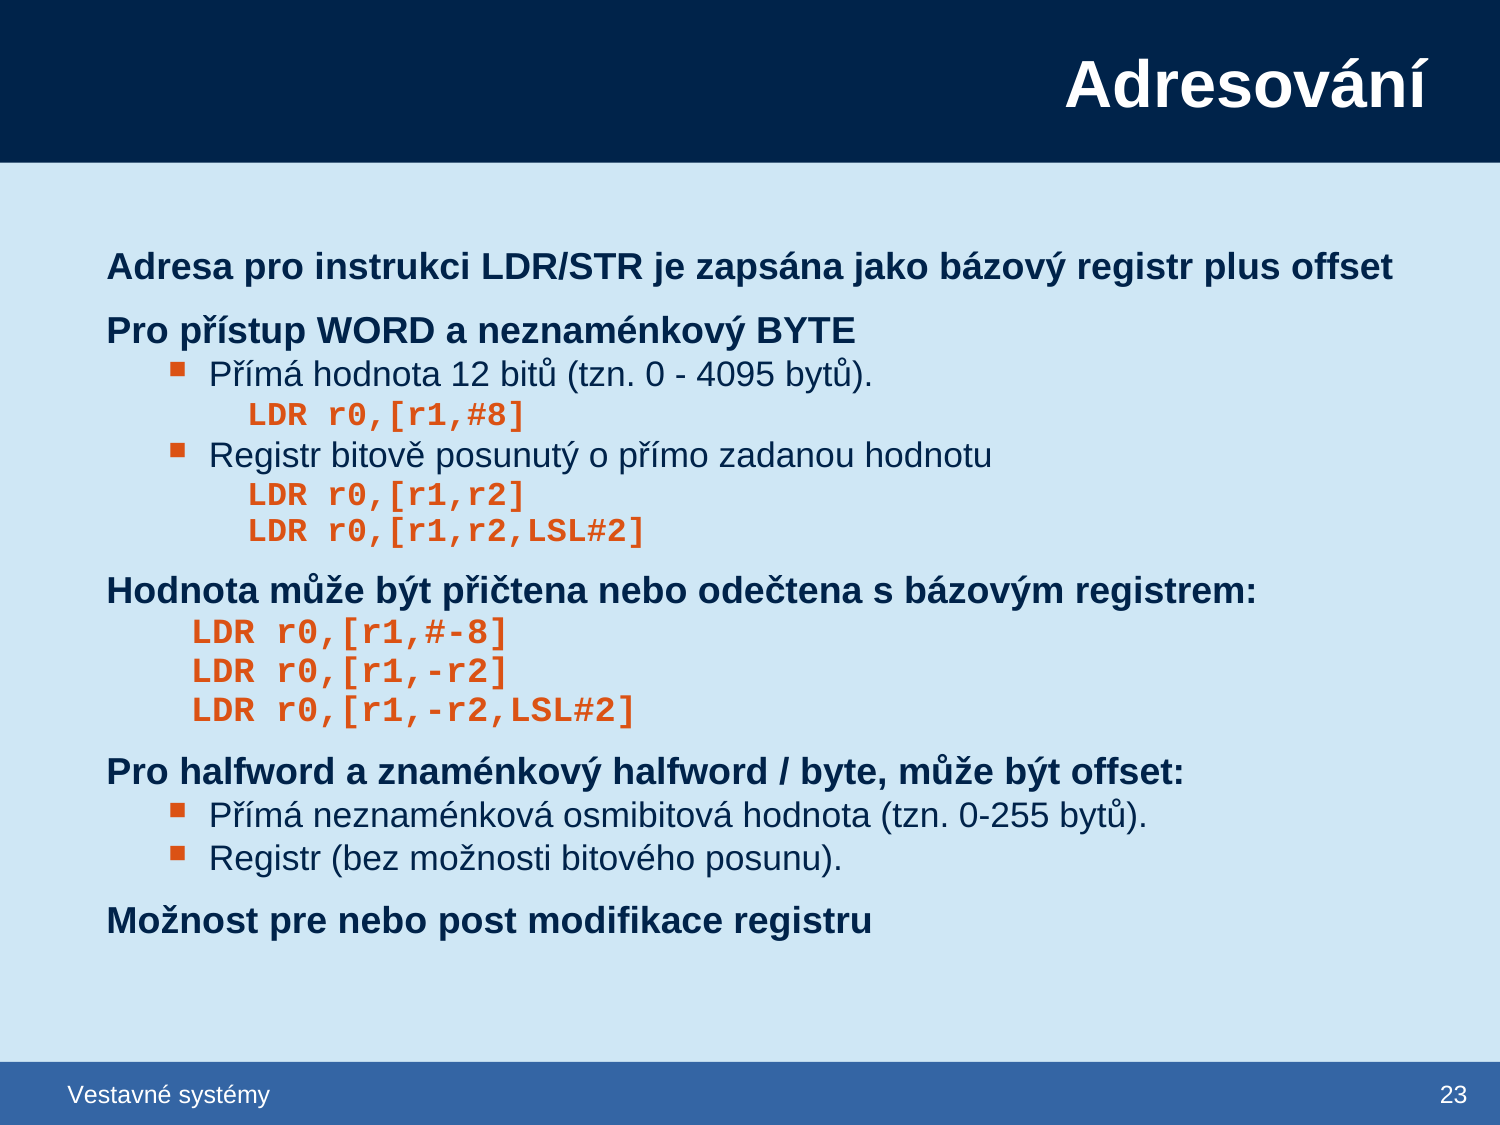

# Adresování
Adresa pro instrukci LDR/STR je zapsána jako bázový registr plus offset
Pro přístup WORD a neznaménkový BYTE
Přímá hodnota 12 bitů (tzn. 0 - 4095 bytů).
	LDR r0,[r1,#8]
Registr bitově posunutý o přímo zadanou hodnotu
	LDR r0,[r1,r2]
	LDR r0,[r1,r2,LSL#2]
Hodnota může být přičtena nebo odečtena s bázovým registrem:
	LDR r0,[r1,#-8]
	LDR r0,[r1,-r2]
	LDR r0,[r1,-r2,LSL#2]
Pro halfword a znaménkový halfword / byte, může být offset:
Přímá neznaménková osmibitová hodnota (tzn. 0-255 bytů).
Registr (bez možnosti bitového posunu).
Možnost pre nebo post modifikace registru